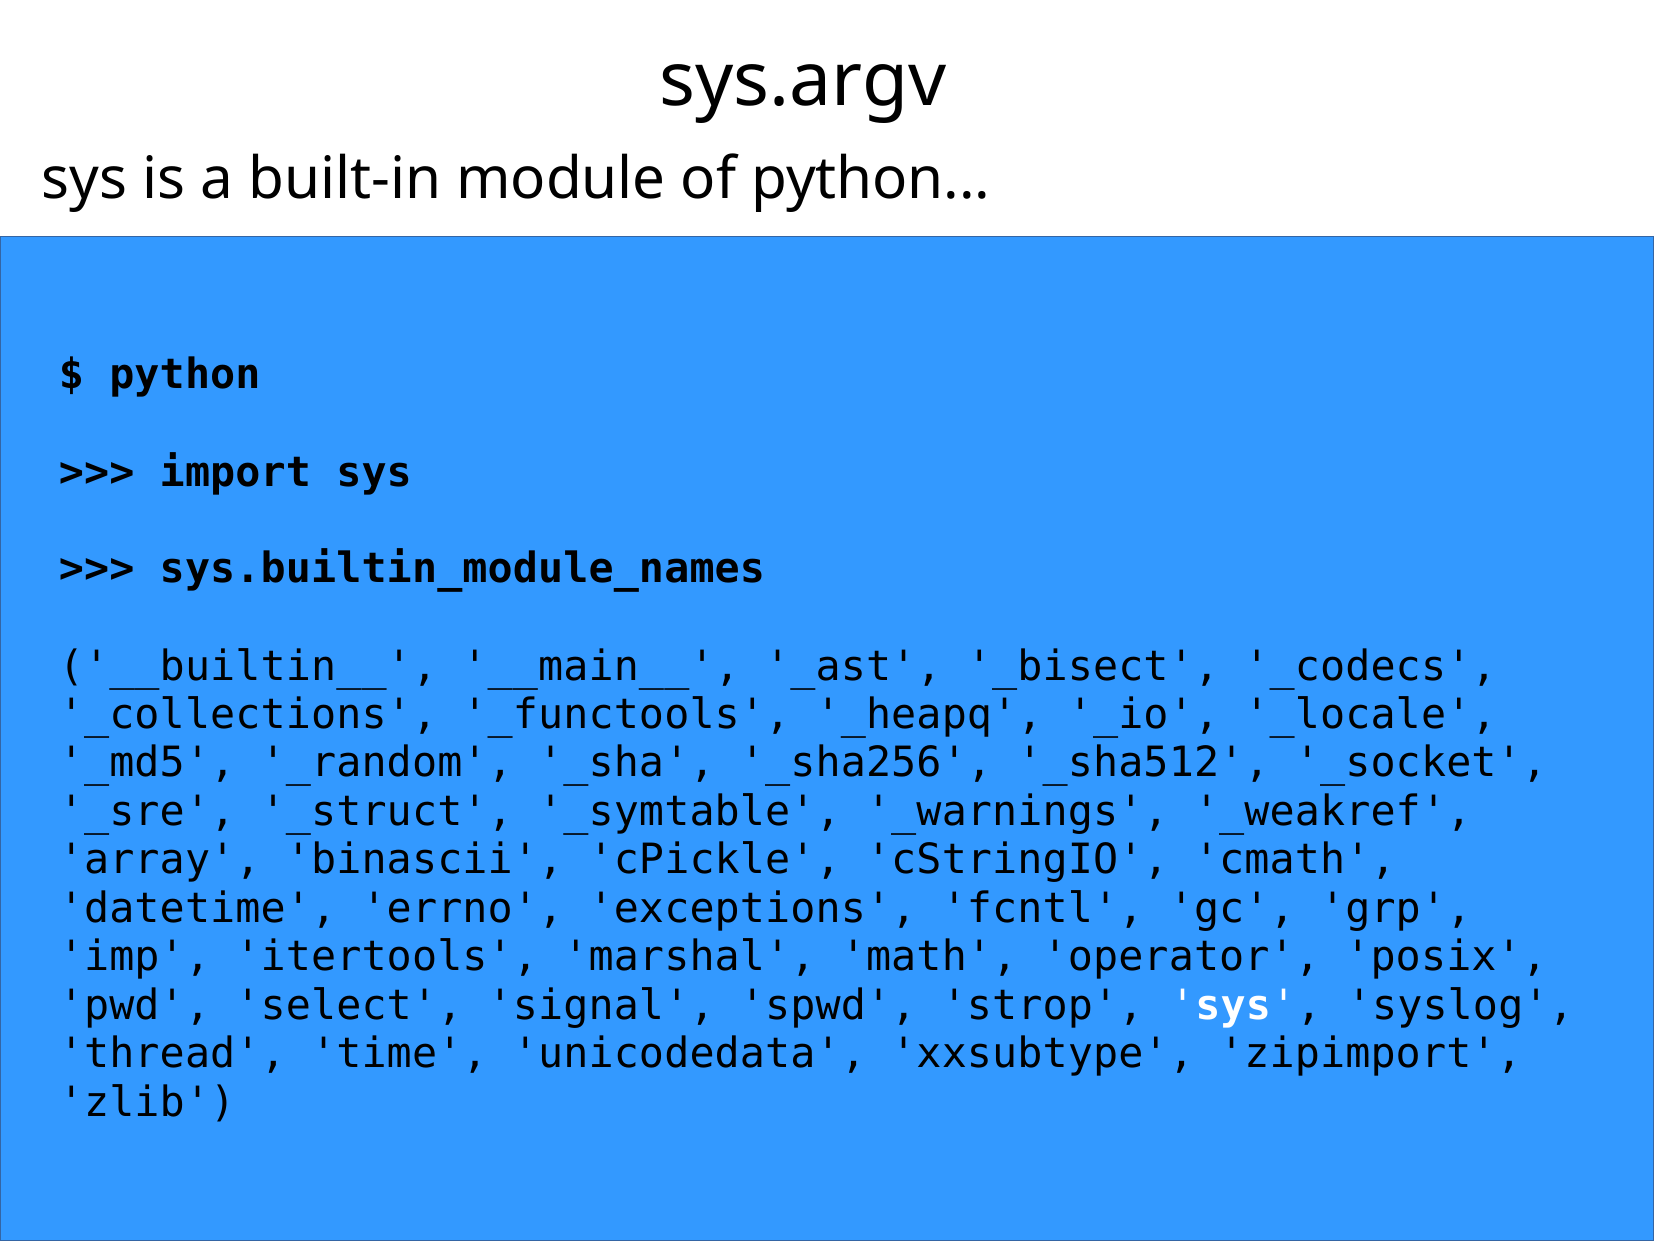

# sys.argv
sys is a built-in module of python...
$ python
>>> import sys
>>> sys.builtin_module_names
('__builtin__', '__main__', '_ast', '_bisect', '_codecs', '_collections', '_functools', '_heapq', '_io', '_locale', '_md5', '_random', '_sha', '_sha256', '_sha512', '_socket', '_sre', '_struct', '_symtable', '_warnings', '_weakref', 'array', 'binascii', 'cPickle', 'cStringIO', 'cmath', 'datetime', 'errno', 'exceptions', 'fcntl', 'gc', 'grp', 'imp', 'itertools', 'marshal', 'math', 'operator', 'posix', 'pwd', 'select', 'signal', 'spwd', 'strop', 'sys', 'syslog', 'thread', 'time', 'unicodedata', 'xxsubtype', 'zipimport', 'zlib')